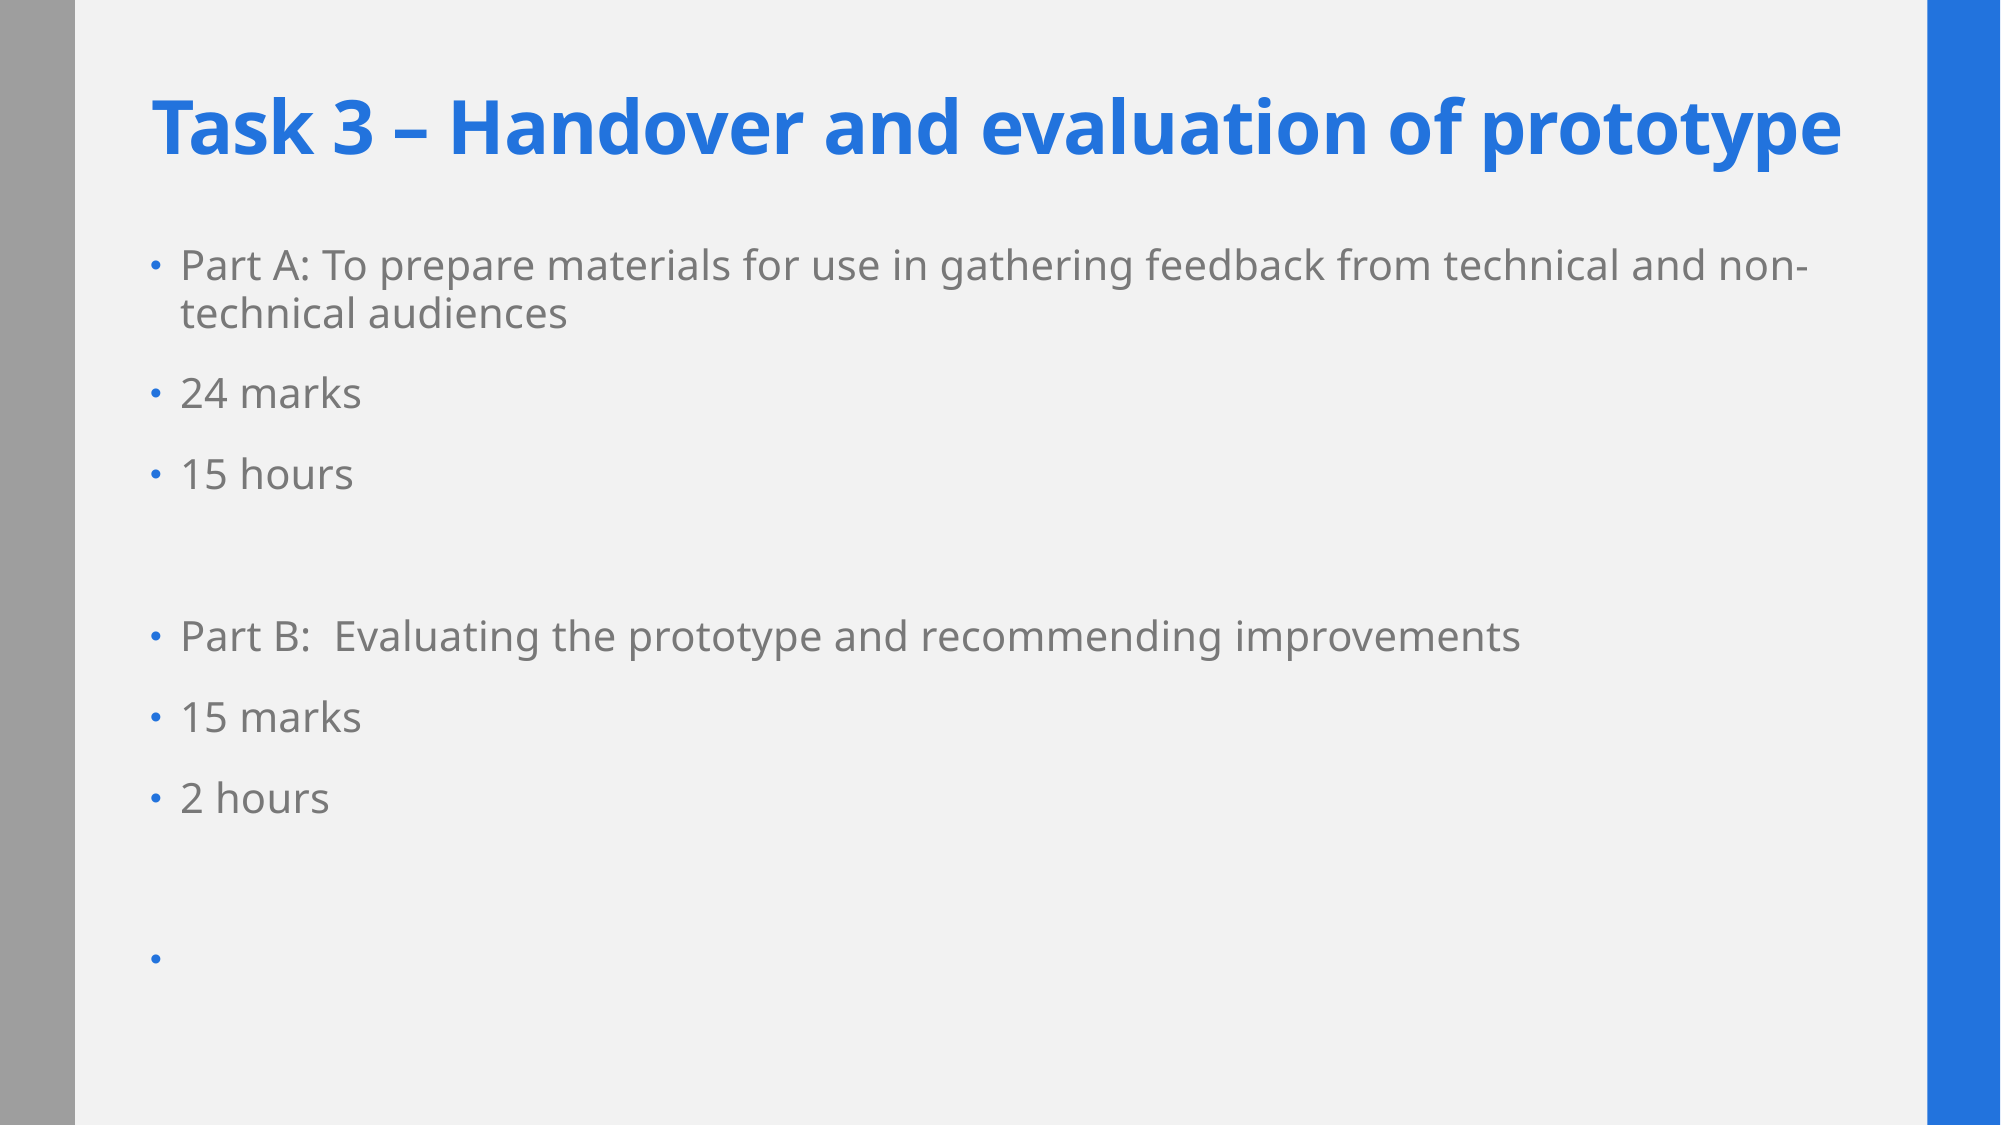

# Task 3 – Handover and evaluation of prototype
Part A: To prepare materials for use in gathering feedback from technical and non-technical audiences
24 marks
15 hours
Part B: Evaluating the prototype and recommending improvements
15 marks
2 hours